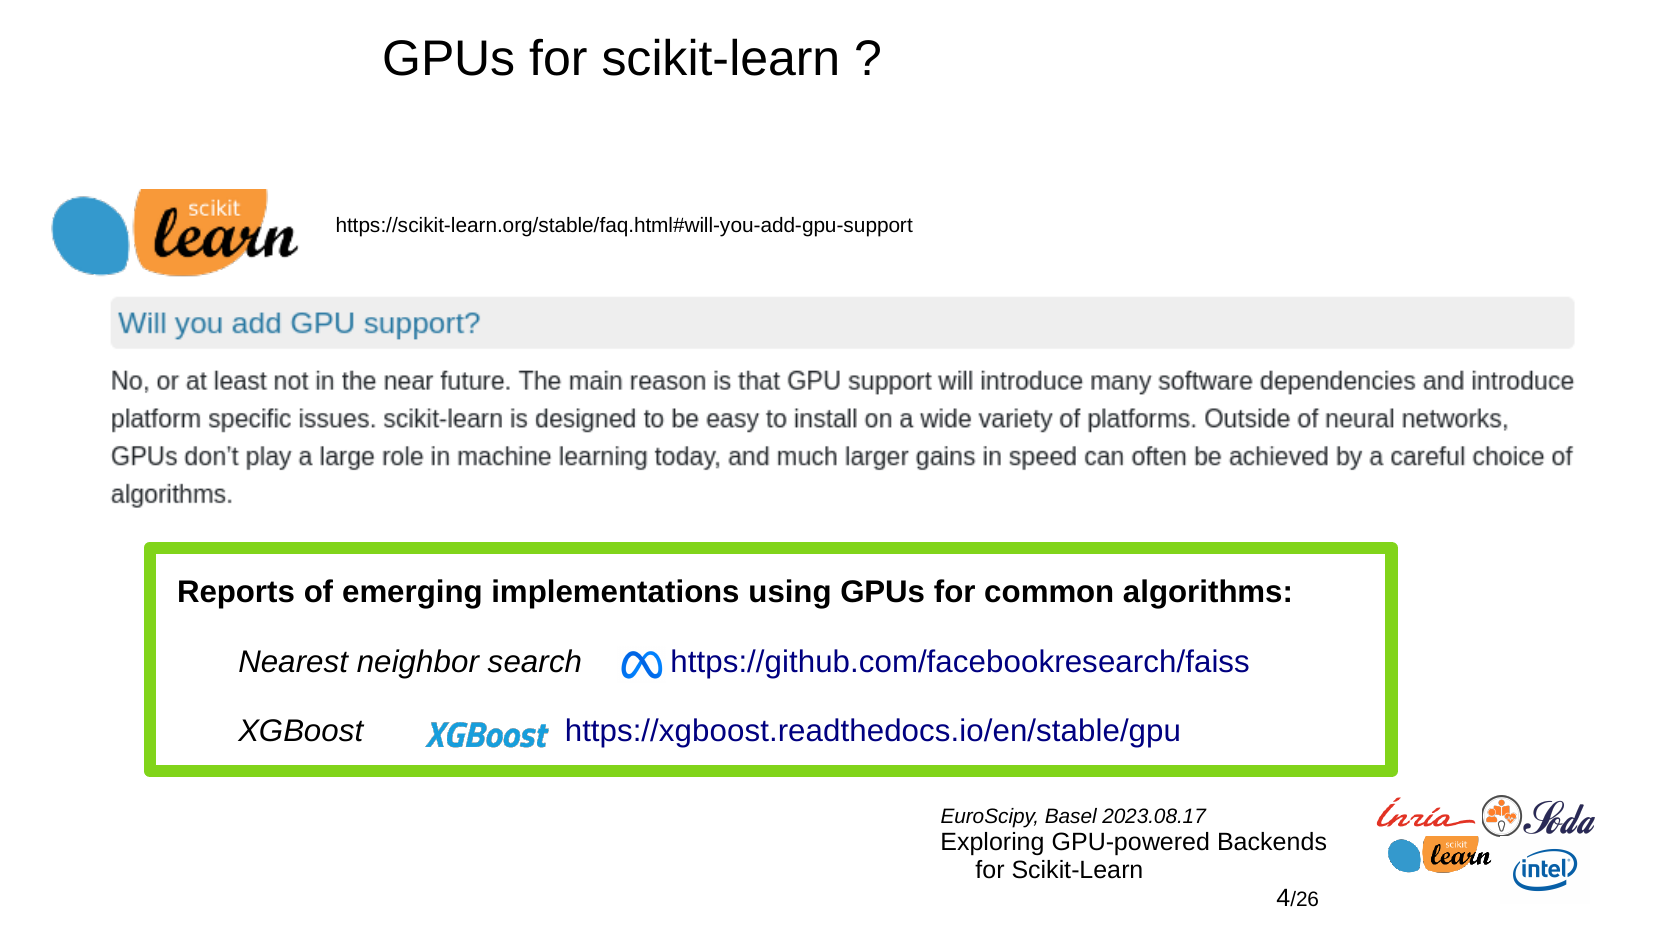

GPUs for scikit-learn ?
https://scikit-learn.org/stable/faq.html#will-you-add-gpu-support
Reports of emerging implementations using GPUs for common algorithms:
 Nearest neighbor search https://github.com/facebookresearch/faiss
 XGBoost https://xgboost.readthedocs.io/en/stable/gpu
 EuroScipy, Basel 2023.08.17
 Exploring GPU-powered Backends
 for Scikit-Learn
 4/26